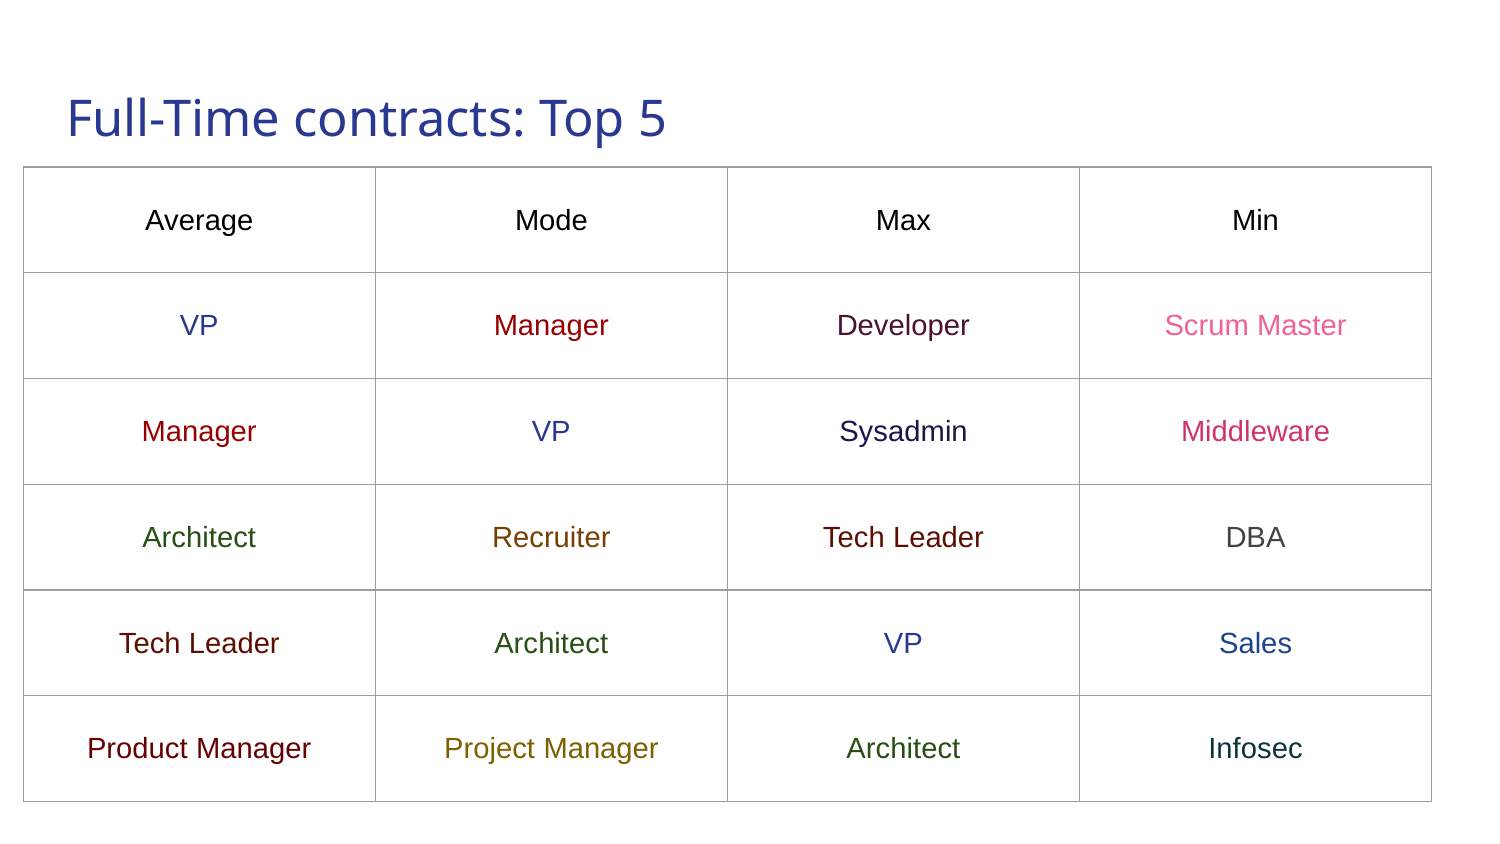

# Full-Time contracts: Top 5
| Average | Mode | Max | Min |
| --- | --- | --- | --- |
| VP | Manager | Developer | Scrum Master |
| Manager | VP | Sysadmin | Middleware |
| Architect | Recruiter | Tech Leader | DBA |
| Tech Leader | Architect | VP | Sales |
| Product Manager | Project Manager | Architect | Infosec |